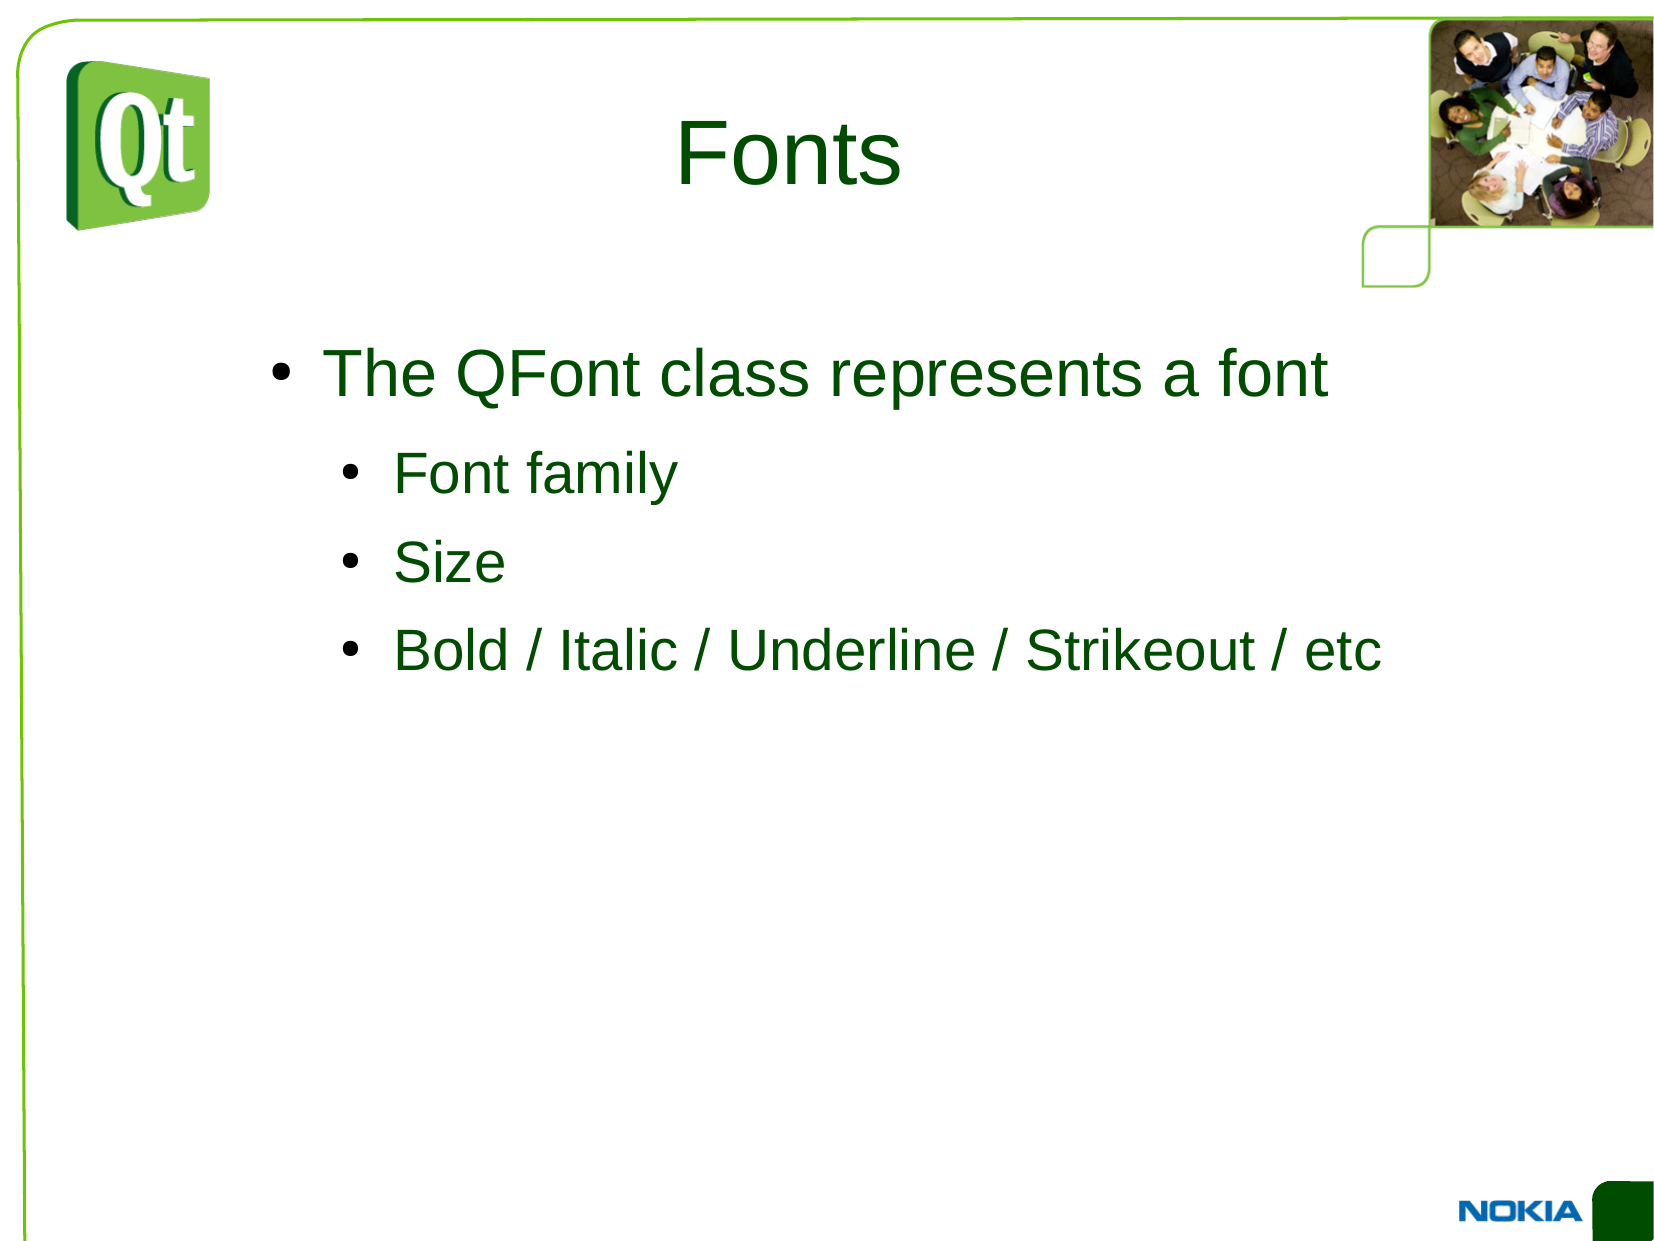

# Fonts
The QFont class represents a font
Font family
Size
Bold / Italic / Underline / Strikeout / etc